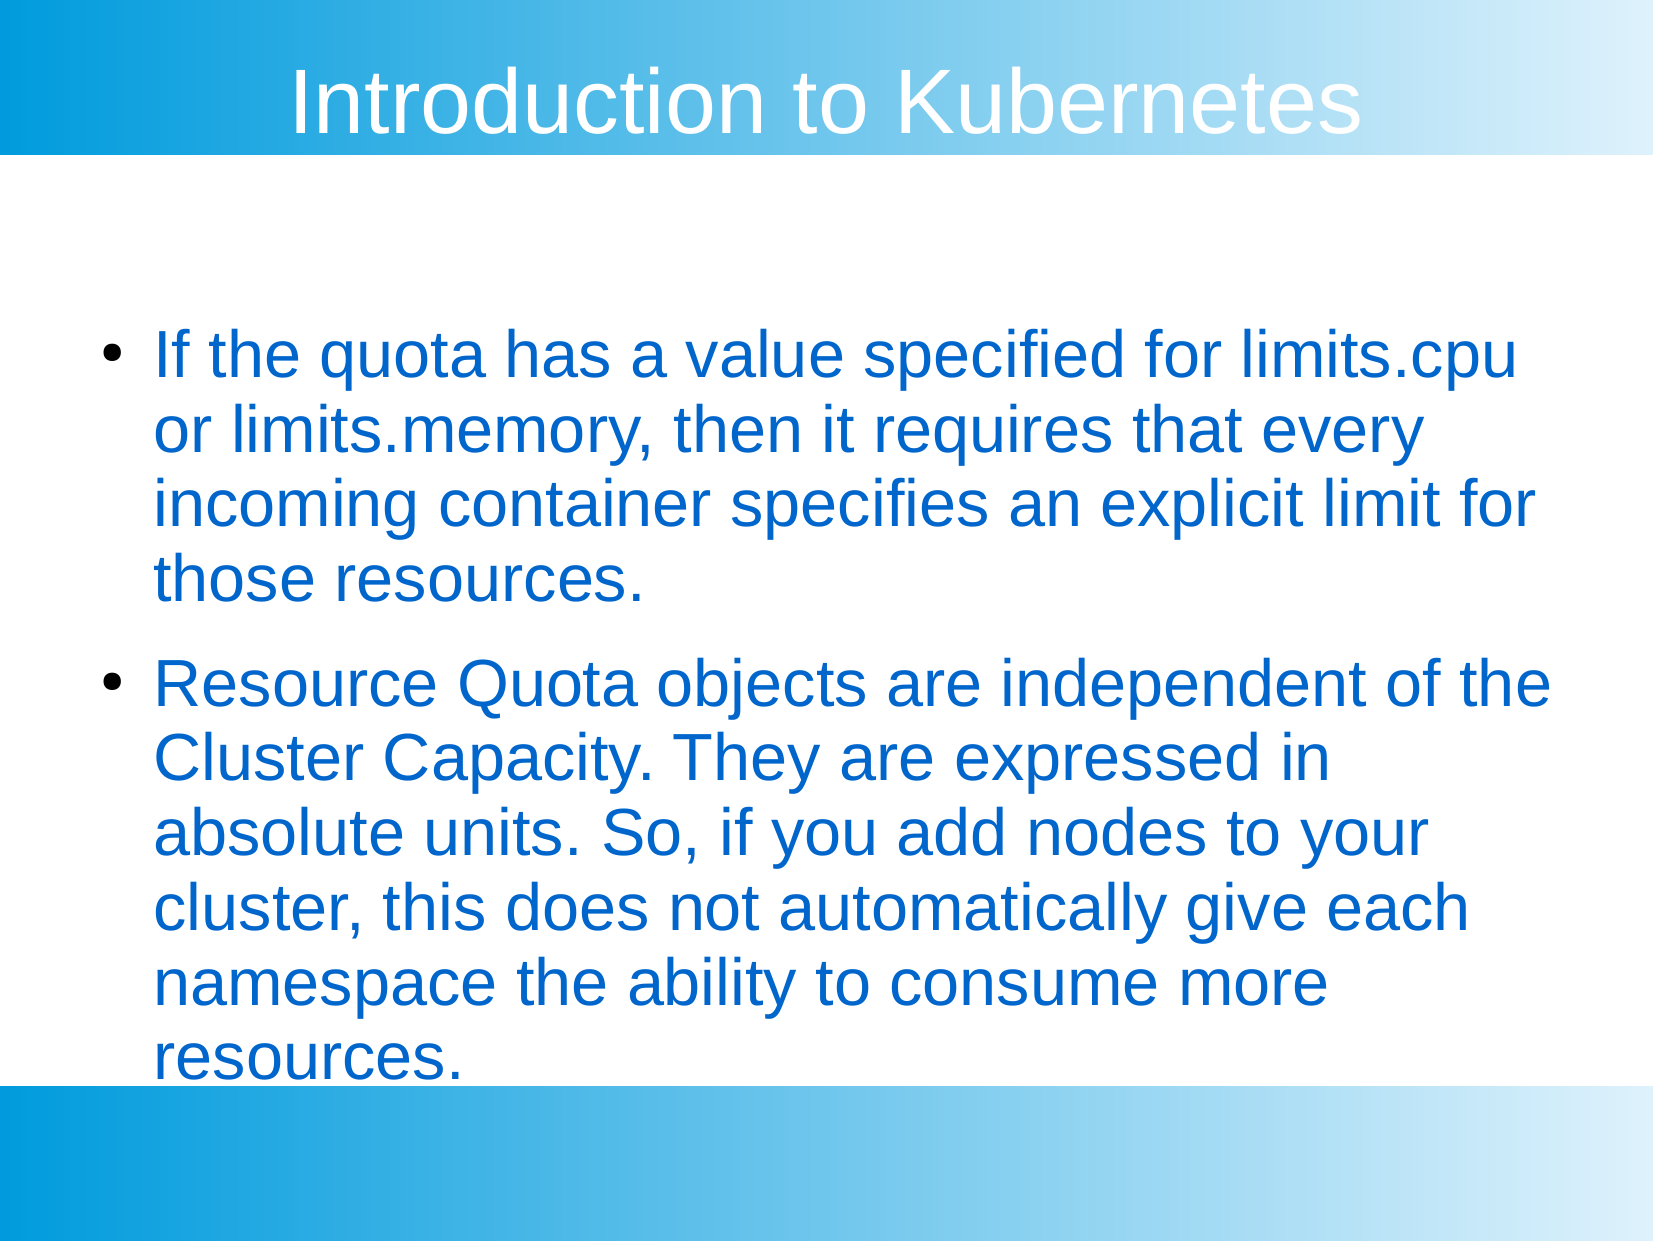

# Introduction to Kubernetes
If the quota has a value specified for limits.cpu or limits.memory, then it requires that every incoming container specifies an explicit limit for those resources.
Resource Quota objects are independent of the Cluster Capacity. They are expressed in absolute units. So, if you add nodes to your cluster, this does not automatically give each namespace the ability to consume more resources.